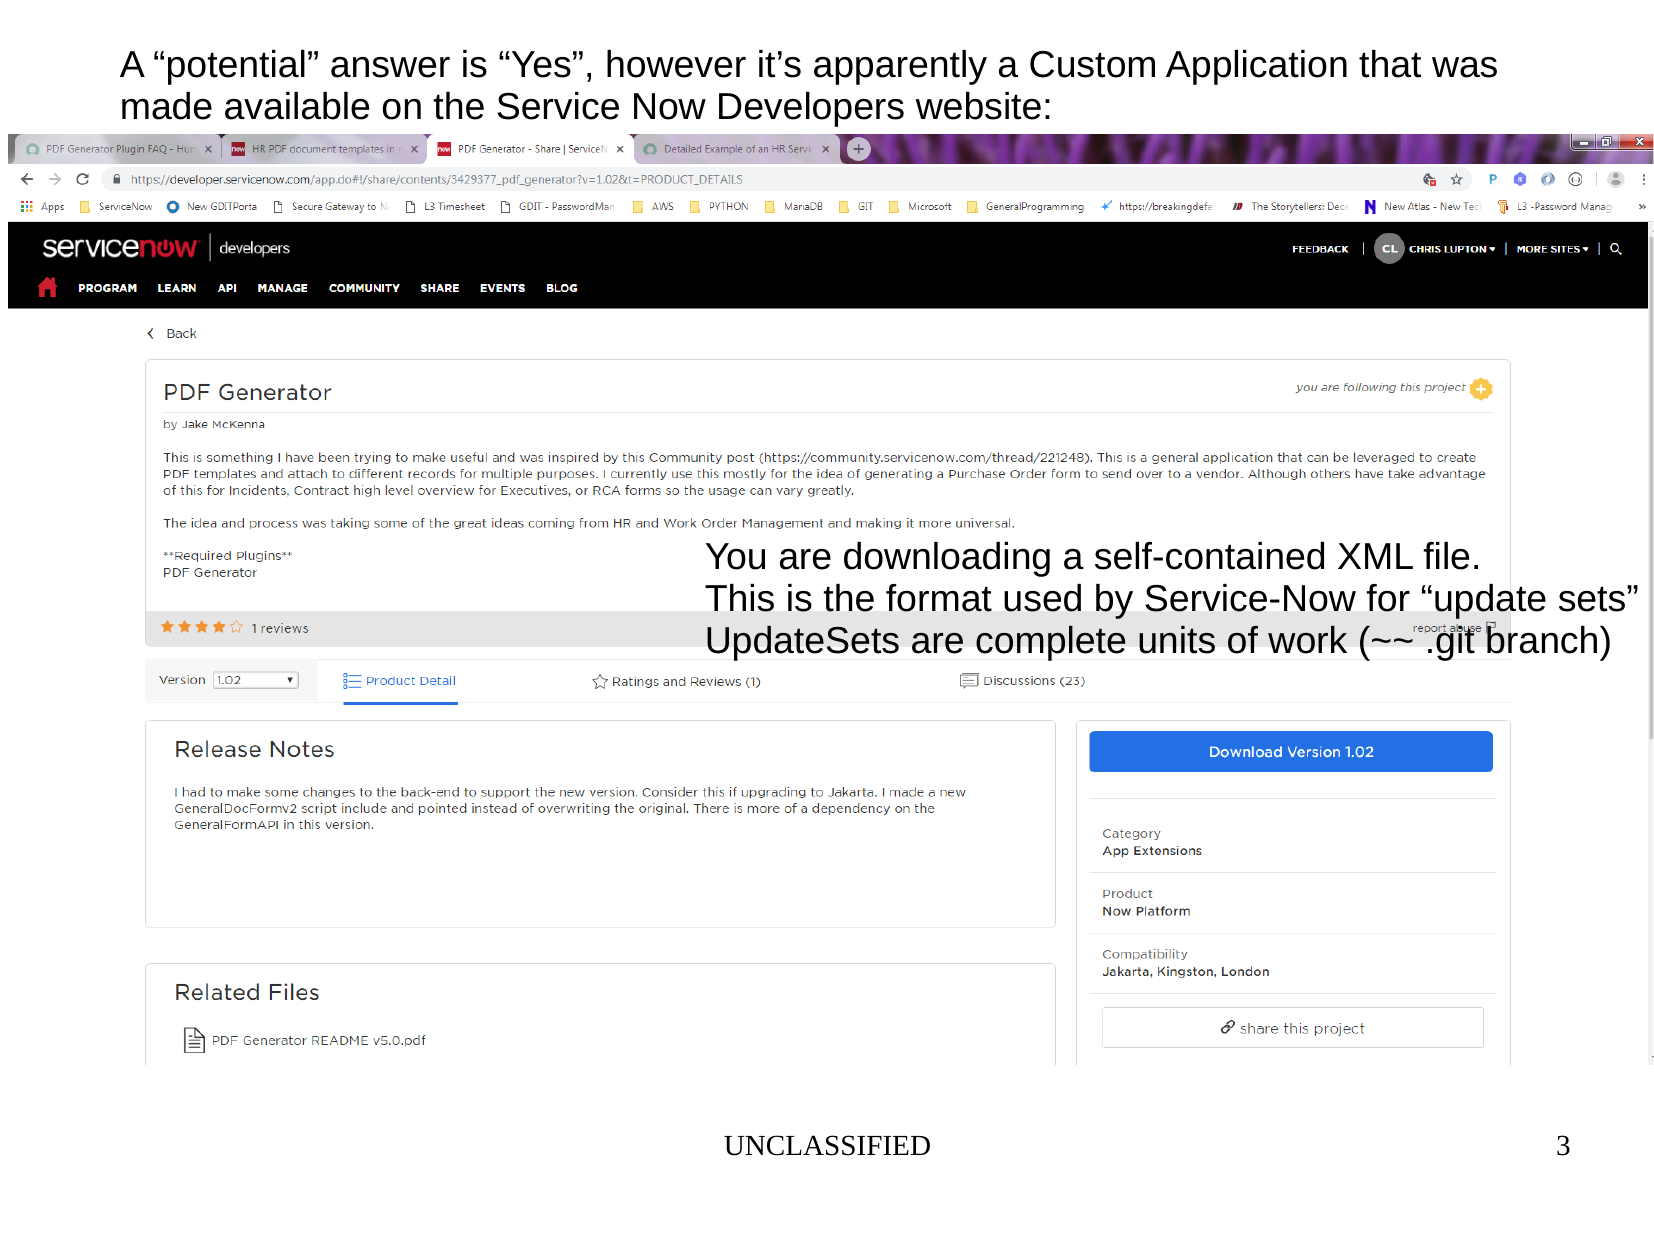

A “potential” answer is “Yes”, however it’s apparently a Custom Application that was made available on the Service Now Developers website:
https://developer.servicenow.com/app.do#!/share/contents/3429377_pdf_generator?v=1.02&t=PRODUCT_DETAILS
You are downloading a self-contained XML file.
This is the format used by Service-Now for “update sets”
UpdateSets are complete units of work (~~ .git branch)
UNCLASSIFIED
3